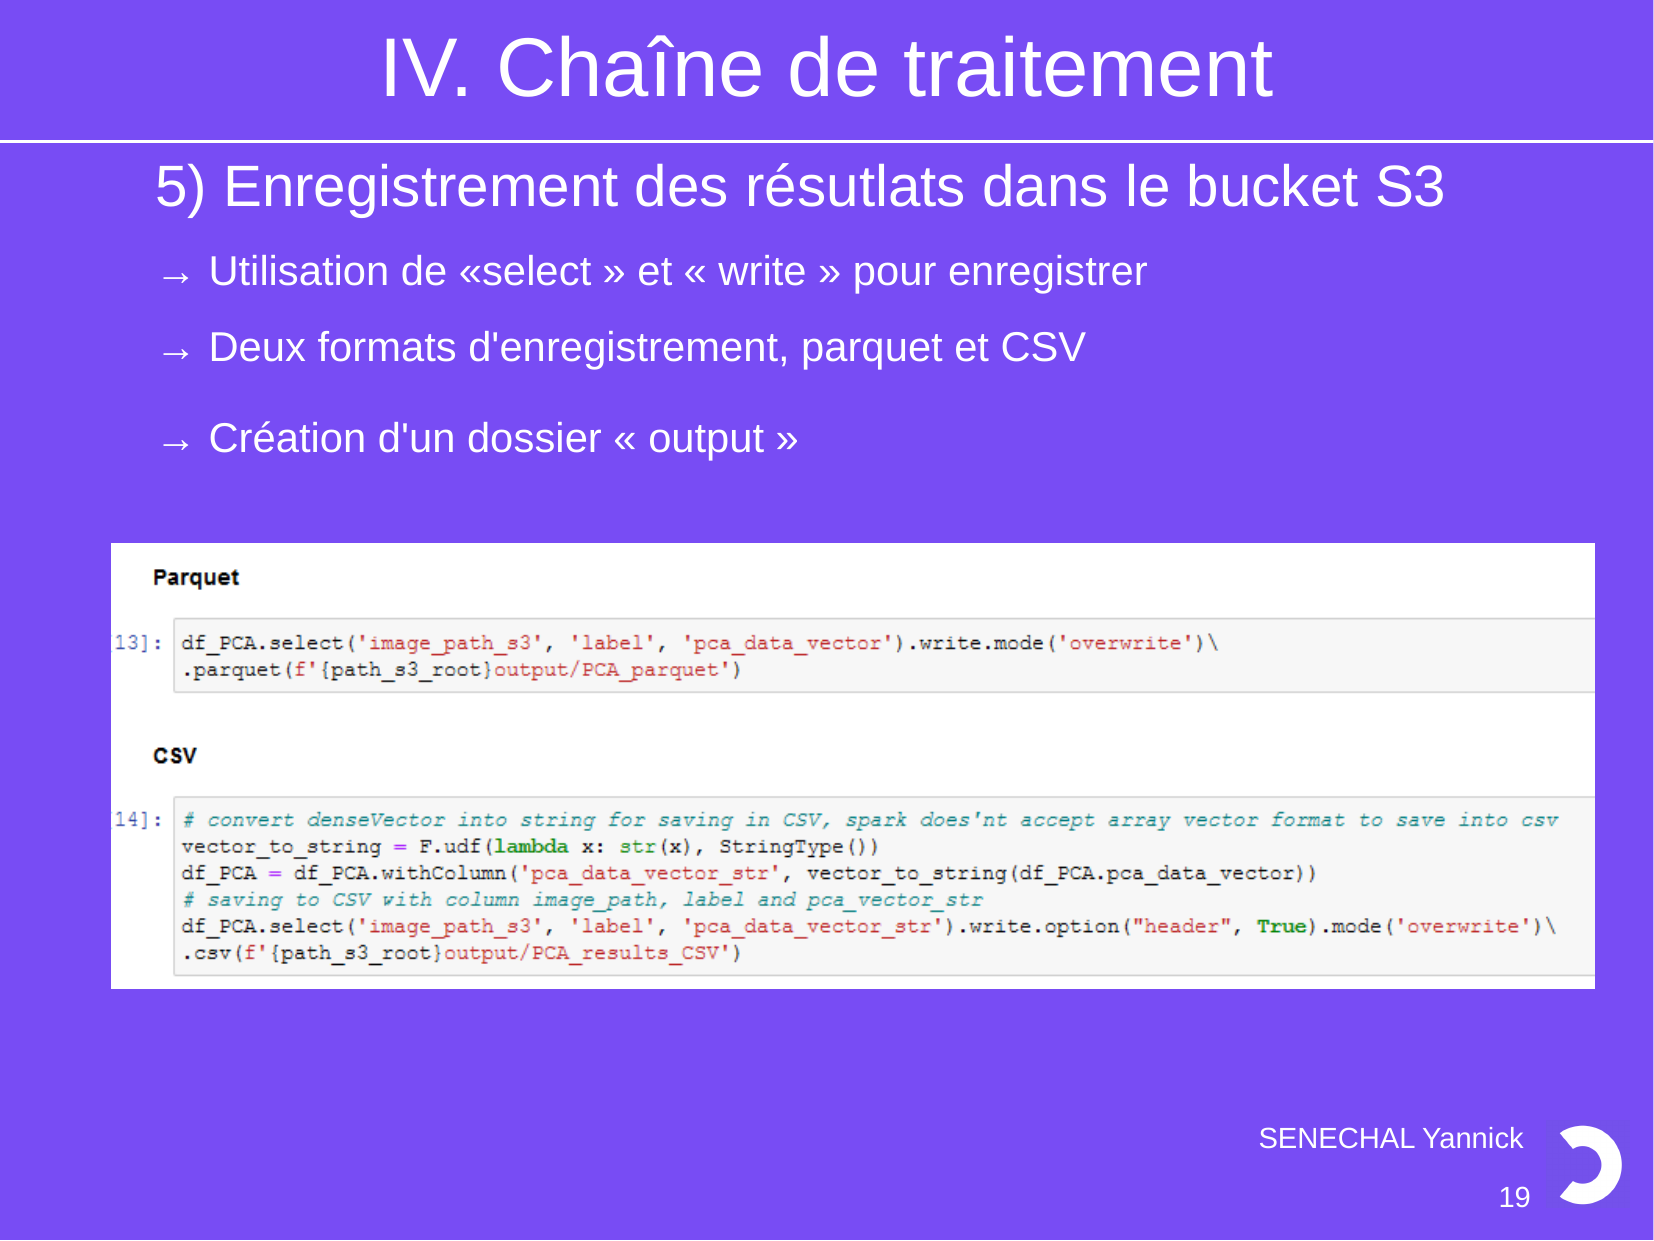

# IV. Chaîne de traitement
5) Enregistrement des résutlats dans le bucket S3
→ Utilisation de «select » et « write » pour enregistrer
→ Deux formats d'enregistrement, parquet et CSV
→ Création d'un dossier « output »
SENECHAL Yannick
19